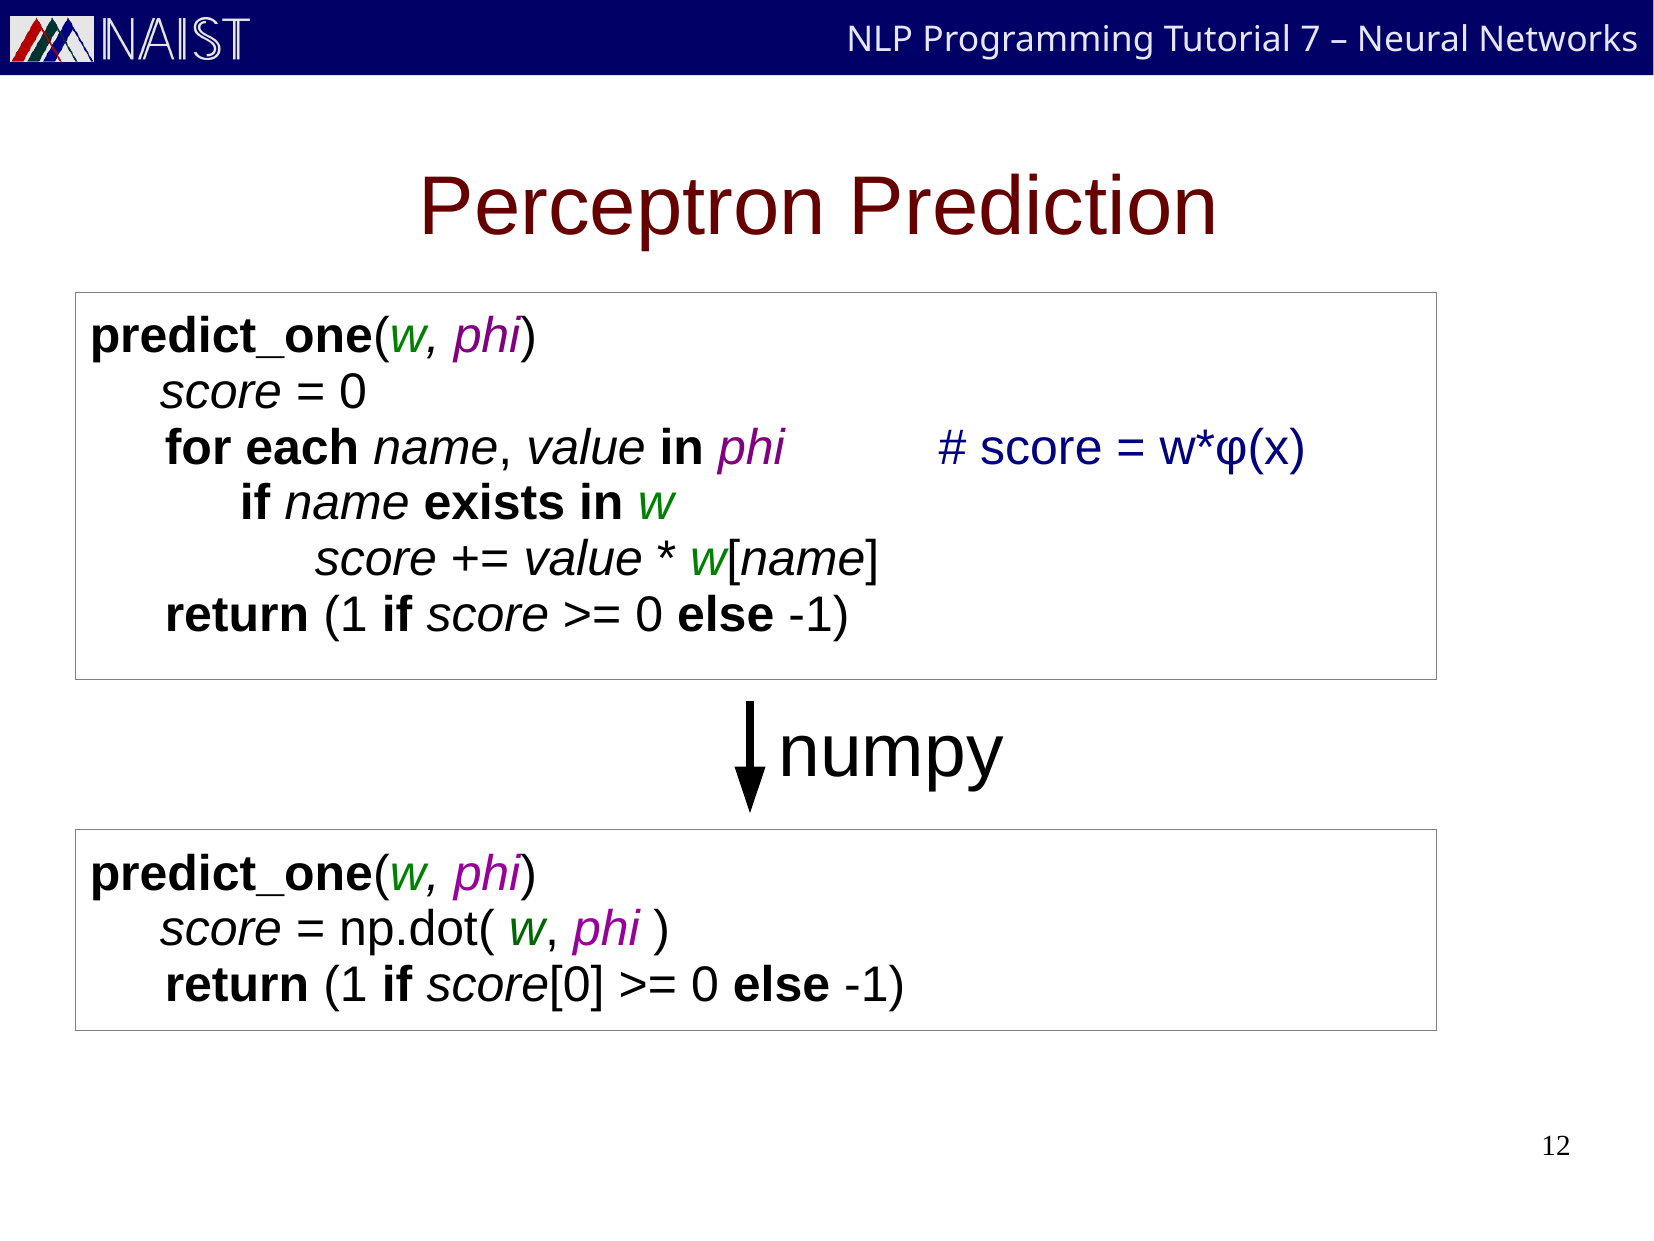

# Perceptron Prediction
predict_one(w, phi)
 score = 0
	for each name, value in phi # score = w*φ(x)
		if name exists in w
			score += value * w[name]
	return (1 if score >= 0 else -1)
numpy
predict_one(w, phi)
 score = np.dot( w, phi )
	return (1 if score[0] >= 0 else -1)
12